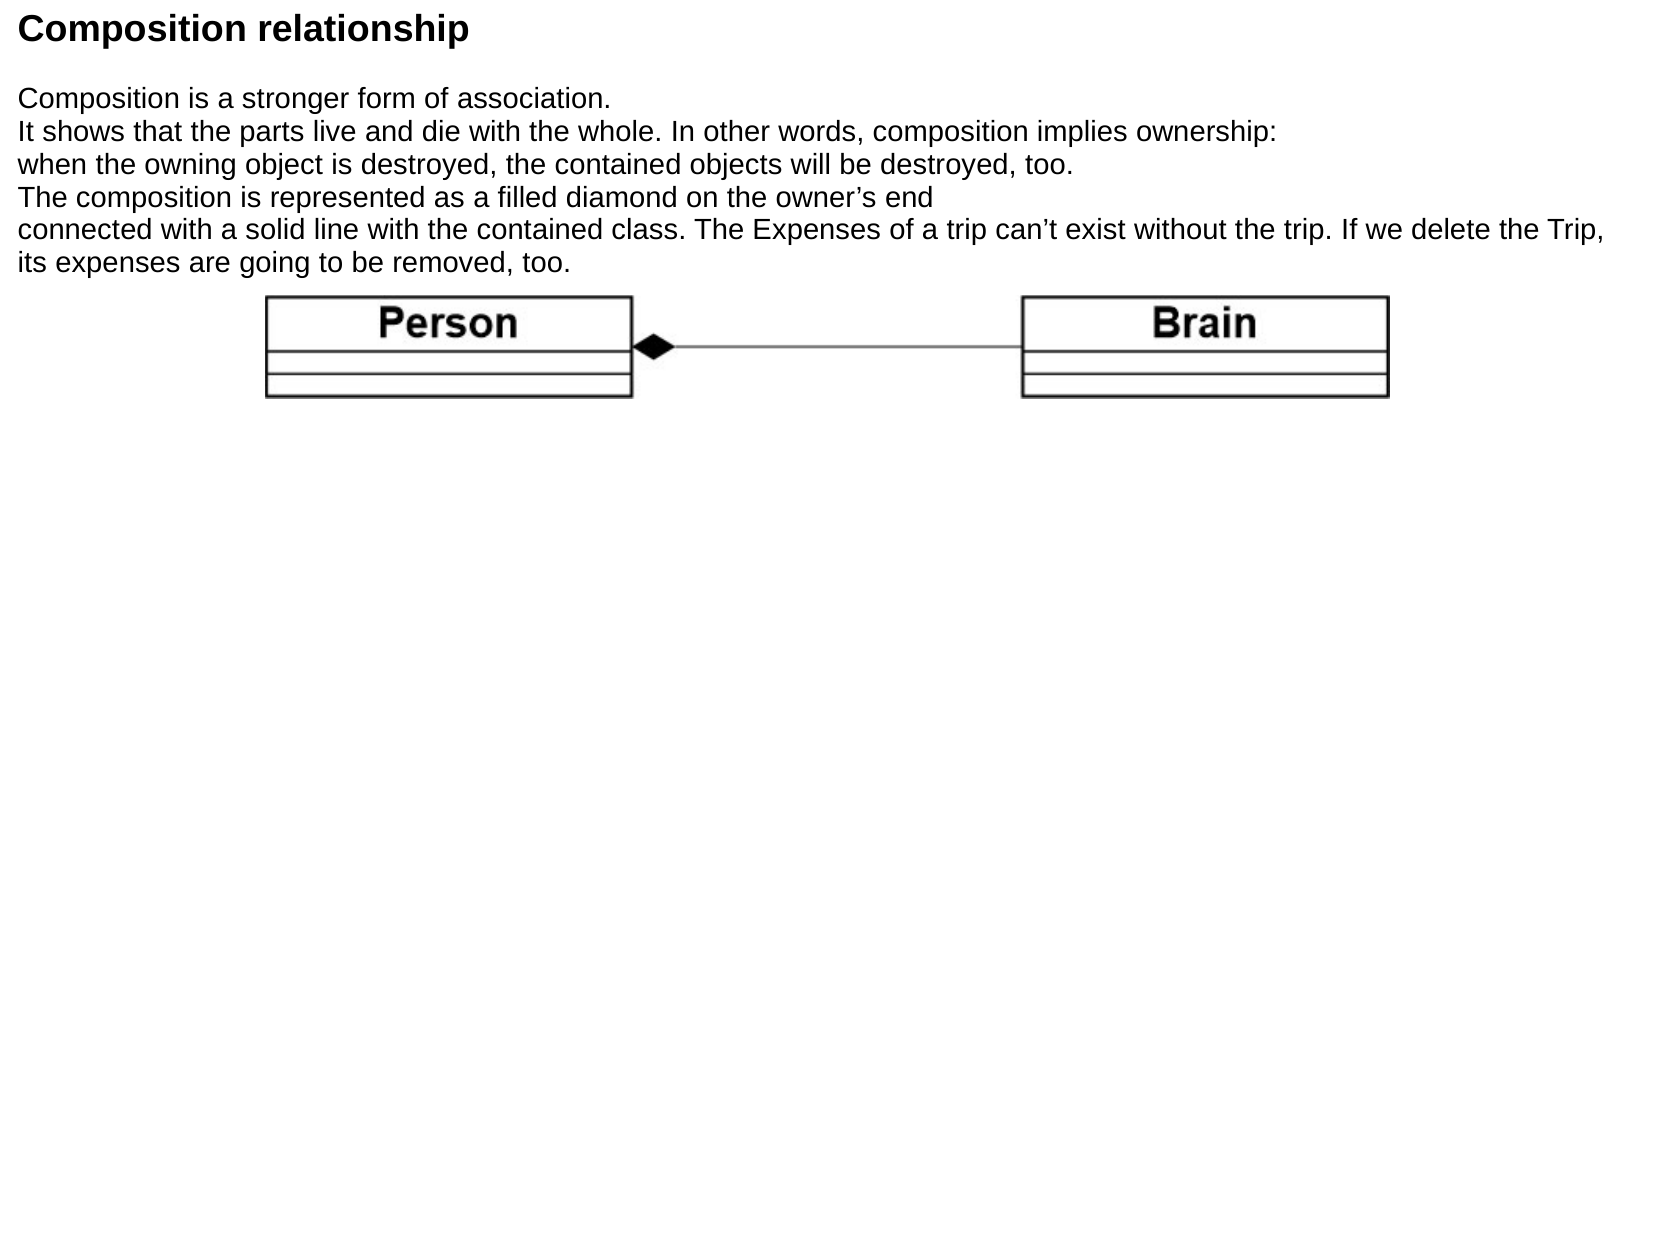

Composition relationship
Composition is a stronger form of association.
It shows that the parts live and die with the whole. In other words, composition implies ownership:
when the owning object is destroyed, the contained objects will be destroyed, too.
The composition is represented as a filled diamond on the owner’s end
connected with a solid line with the contained class. The Expenses of a trip can’t exist without the trip. If we delete the Trip, its expenses are going to be removed, too.